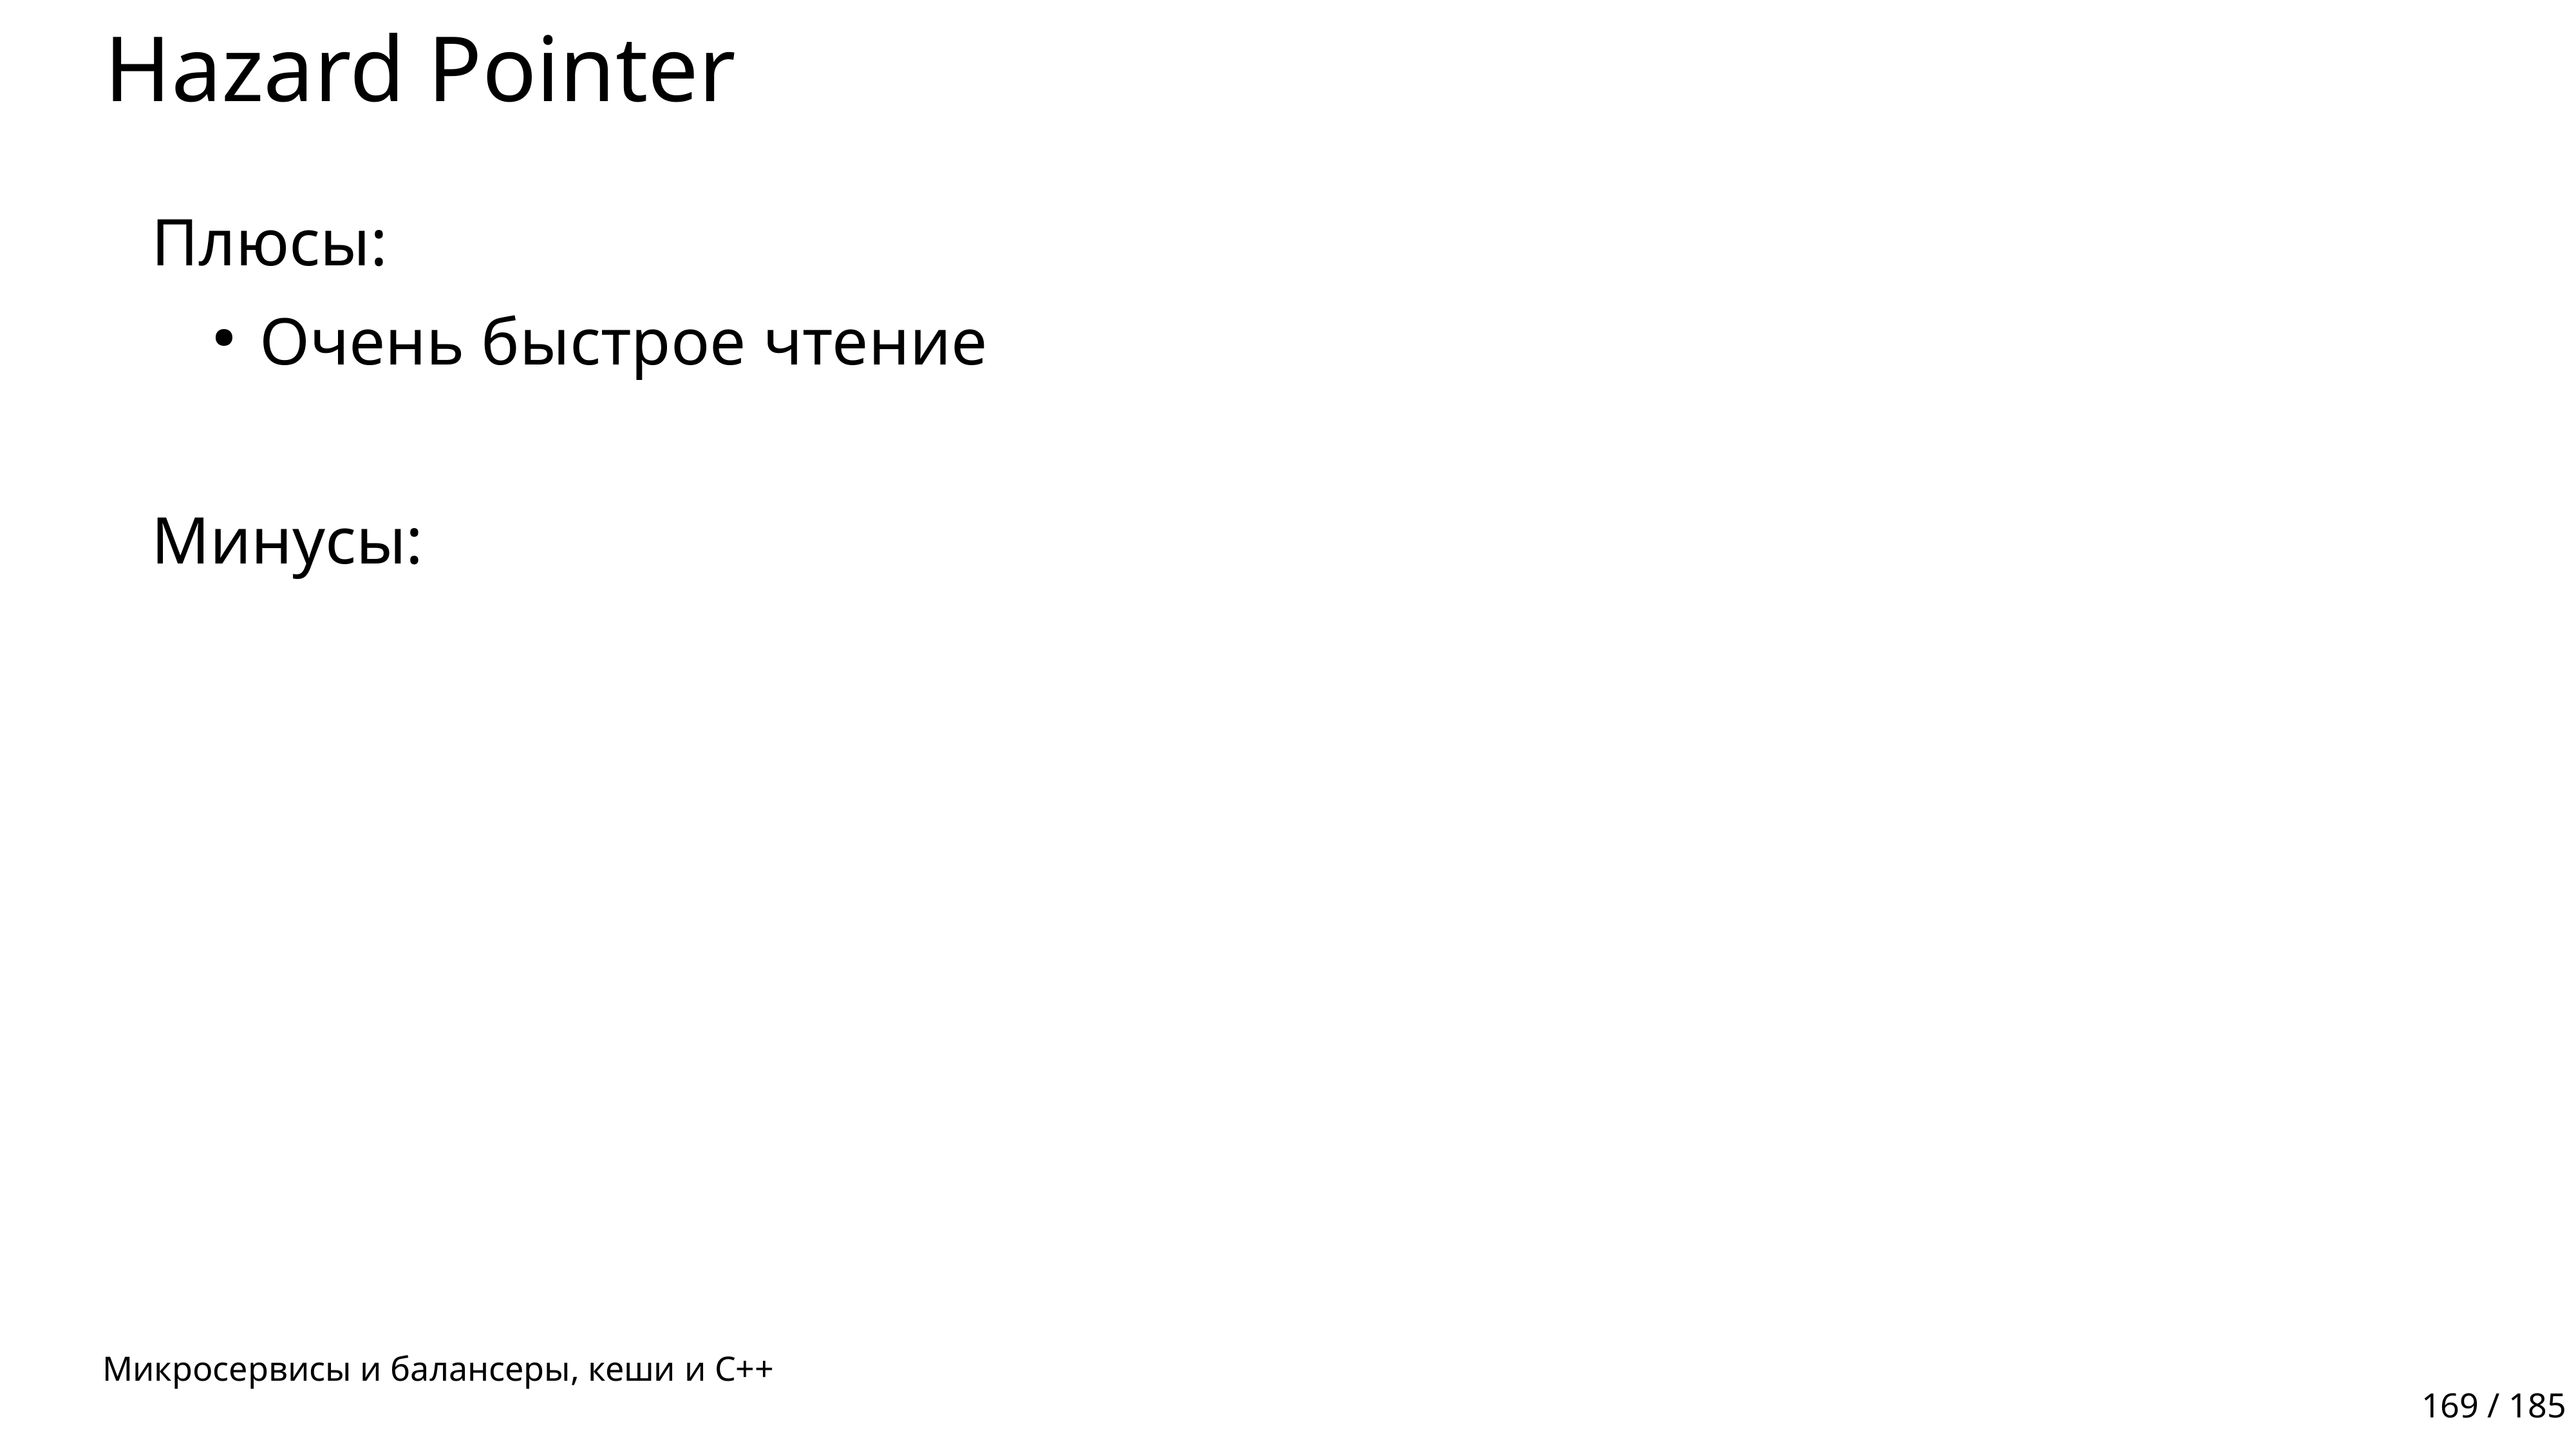

Hazard Pointer
# Плюсы:
 Очень быстрое чтение
Минусы:
Микросервисы и балансеры, кеши и C++